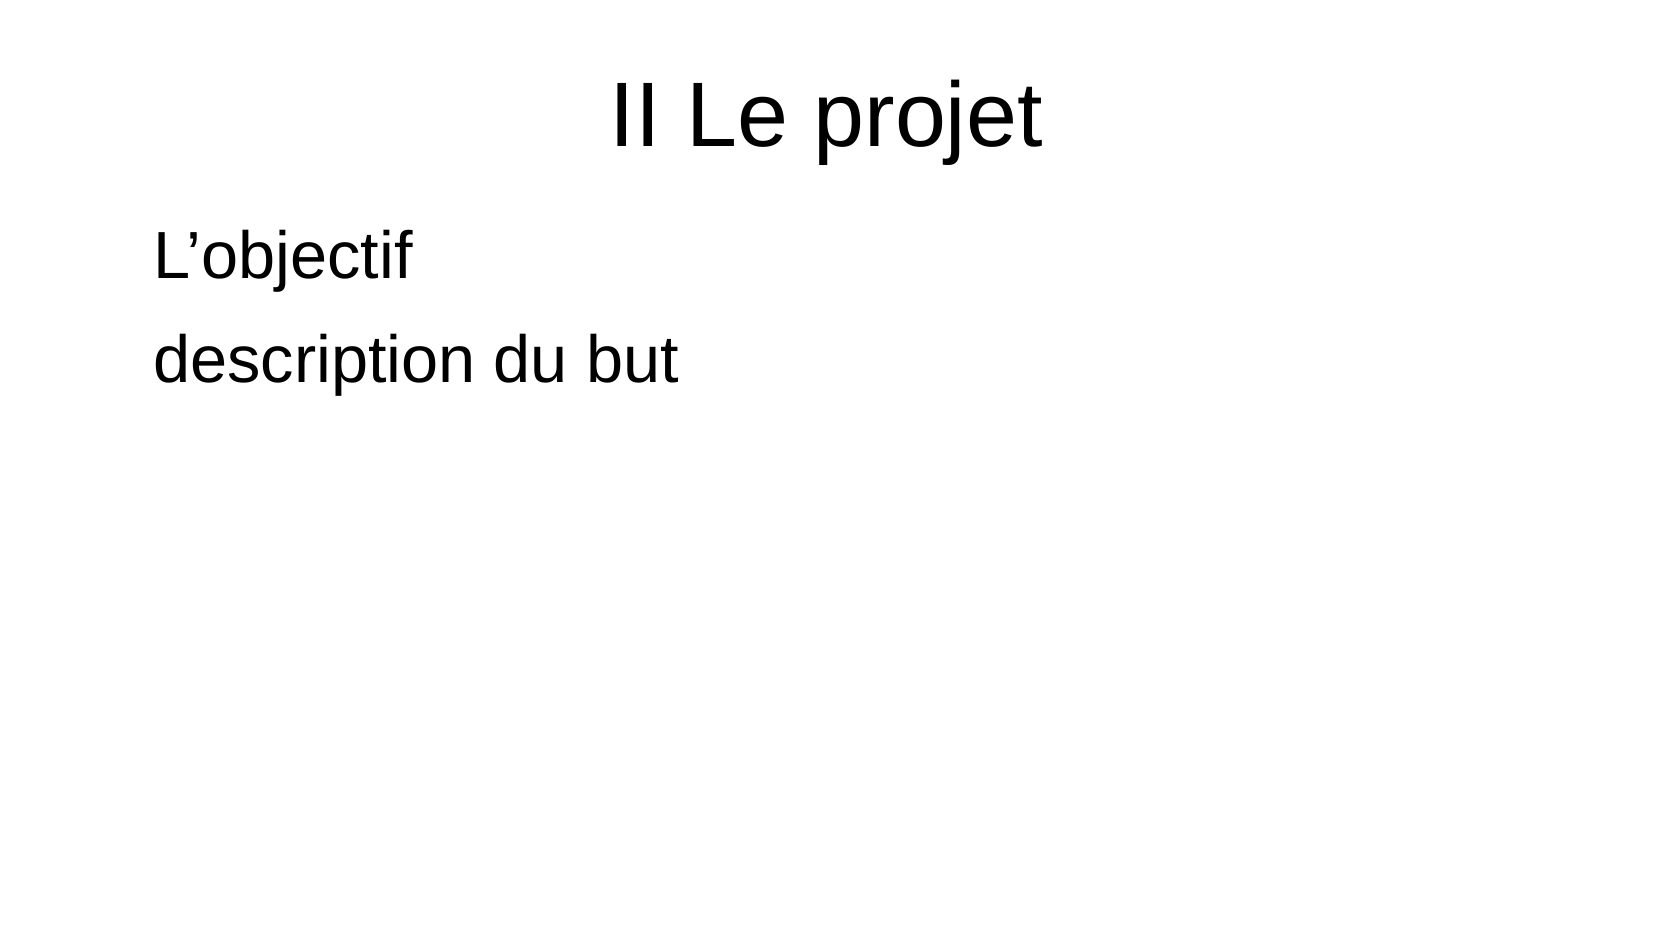

# II Le projet
L’objectif
description du but